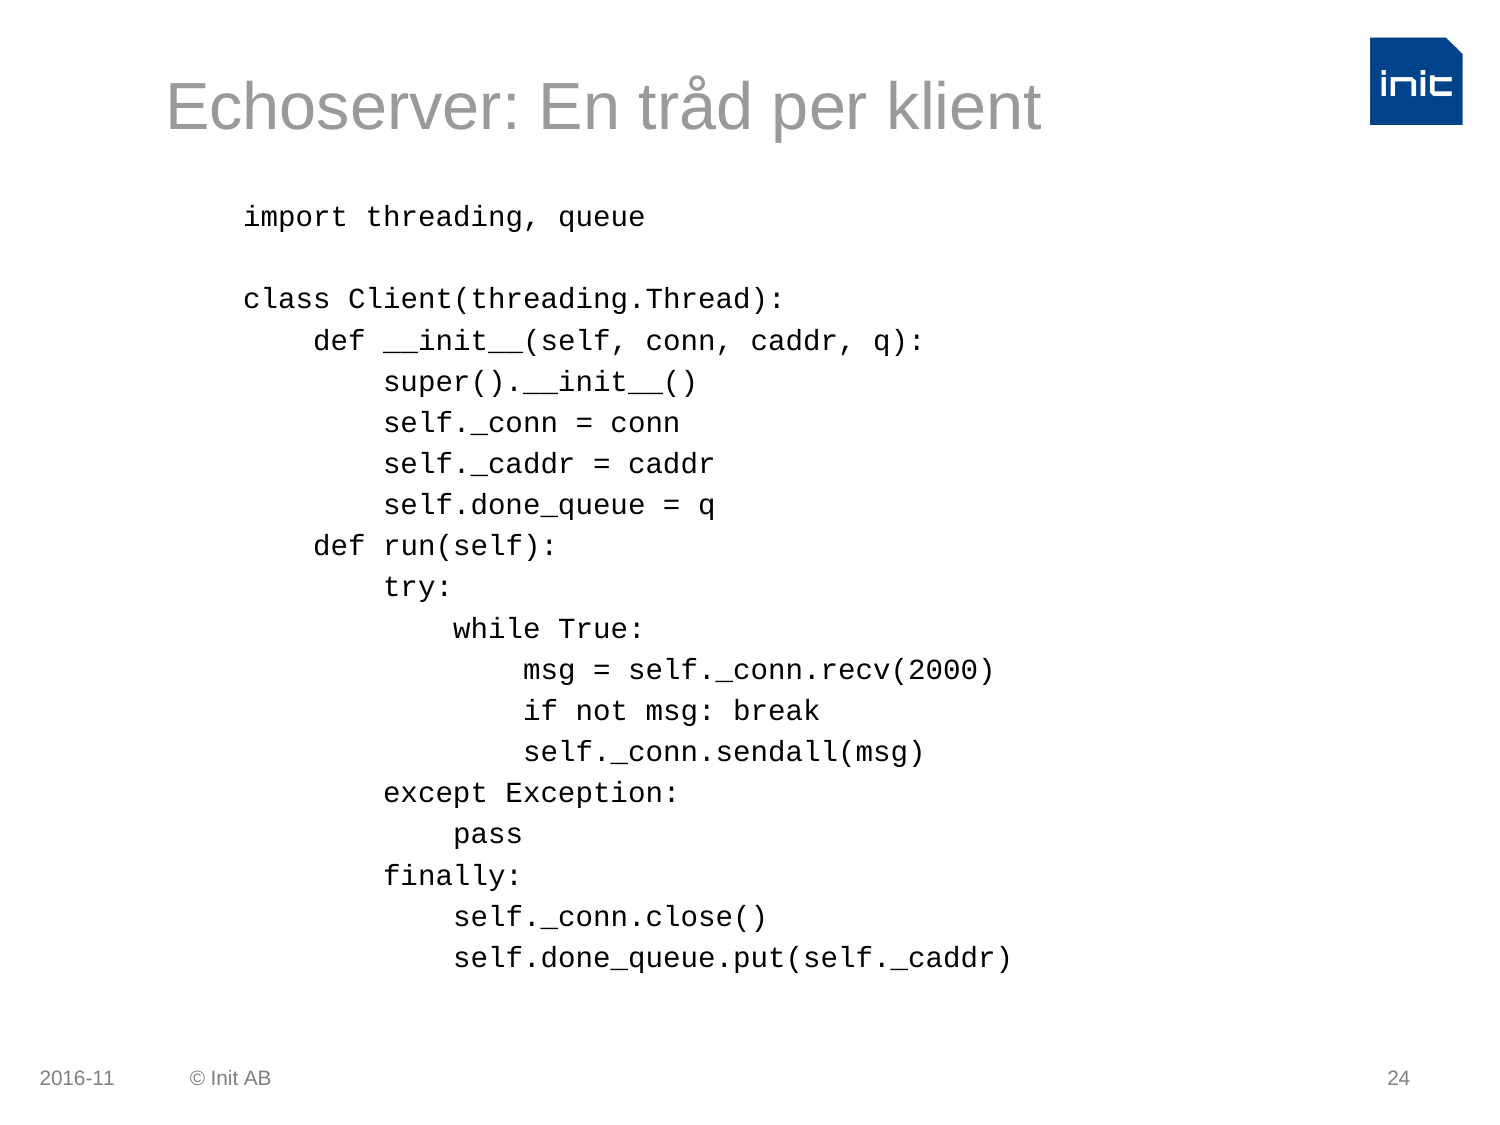

Echoserver: En tråd per klient
import threading, queue
class Client(threading.Thread):
 def __init__(self, conn, caddr, q):
 super().__init__()
 self._conn = conn
 self._caddr = caddr
 self.done_queue = q
 def run(self):
 try:
 while True:
 msg = self._conn.recv(2000)
 if not msg: break
 self._conn.sendall(msg)
 except Exception:
 pass
 finally:
 self._conn.close()
 self.done_queue.put(self._caddr)
2016-11
© Init AB